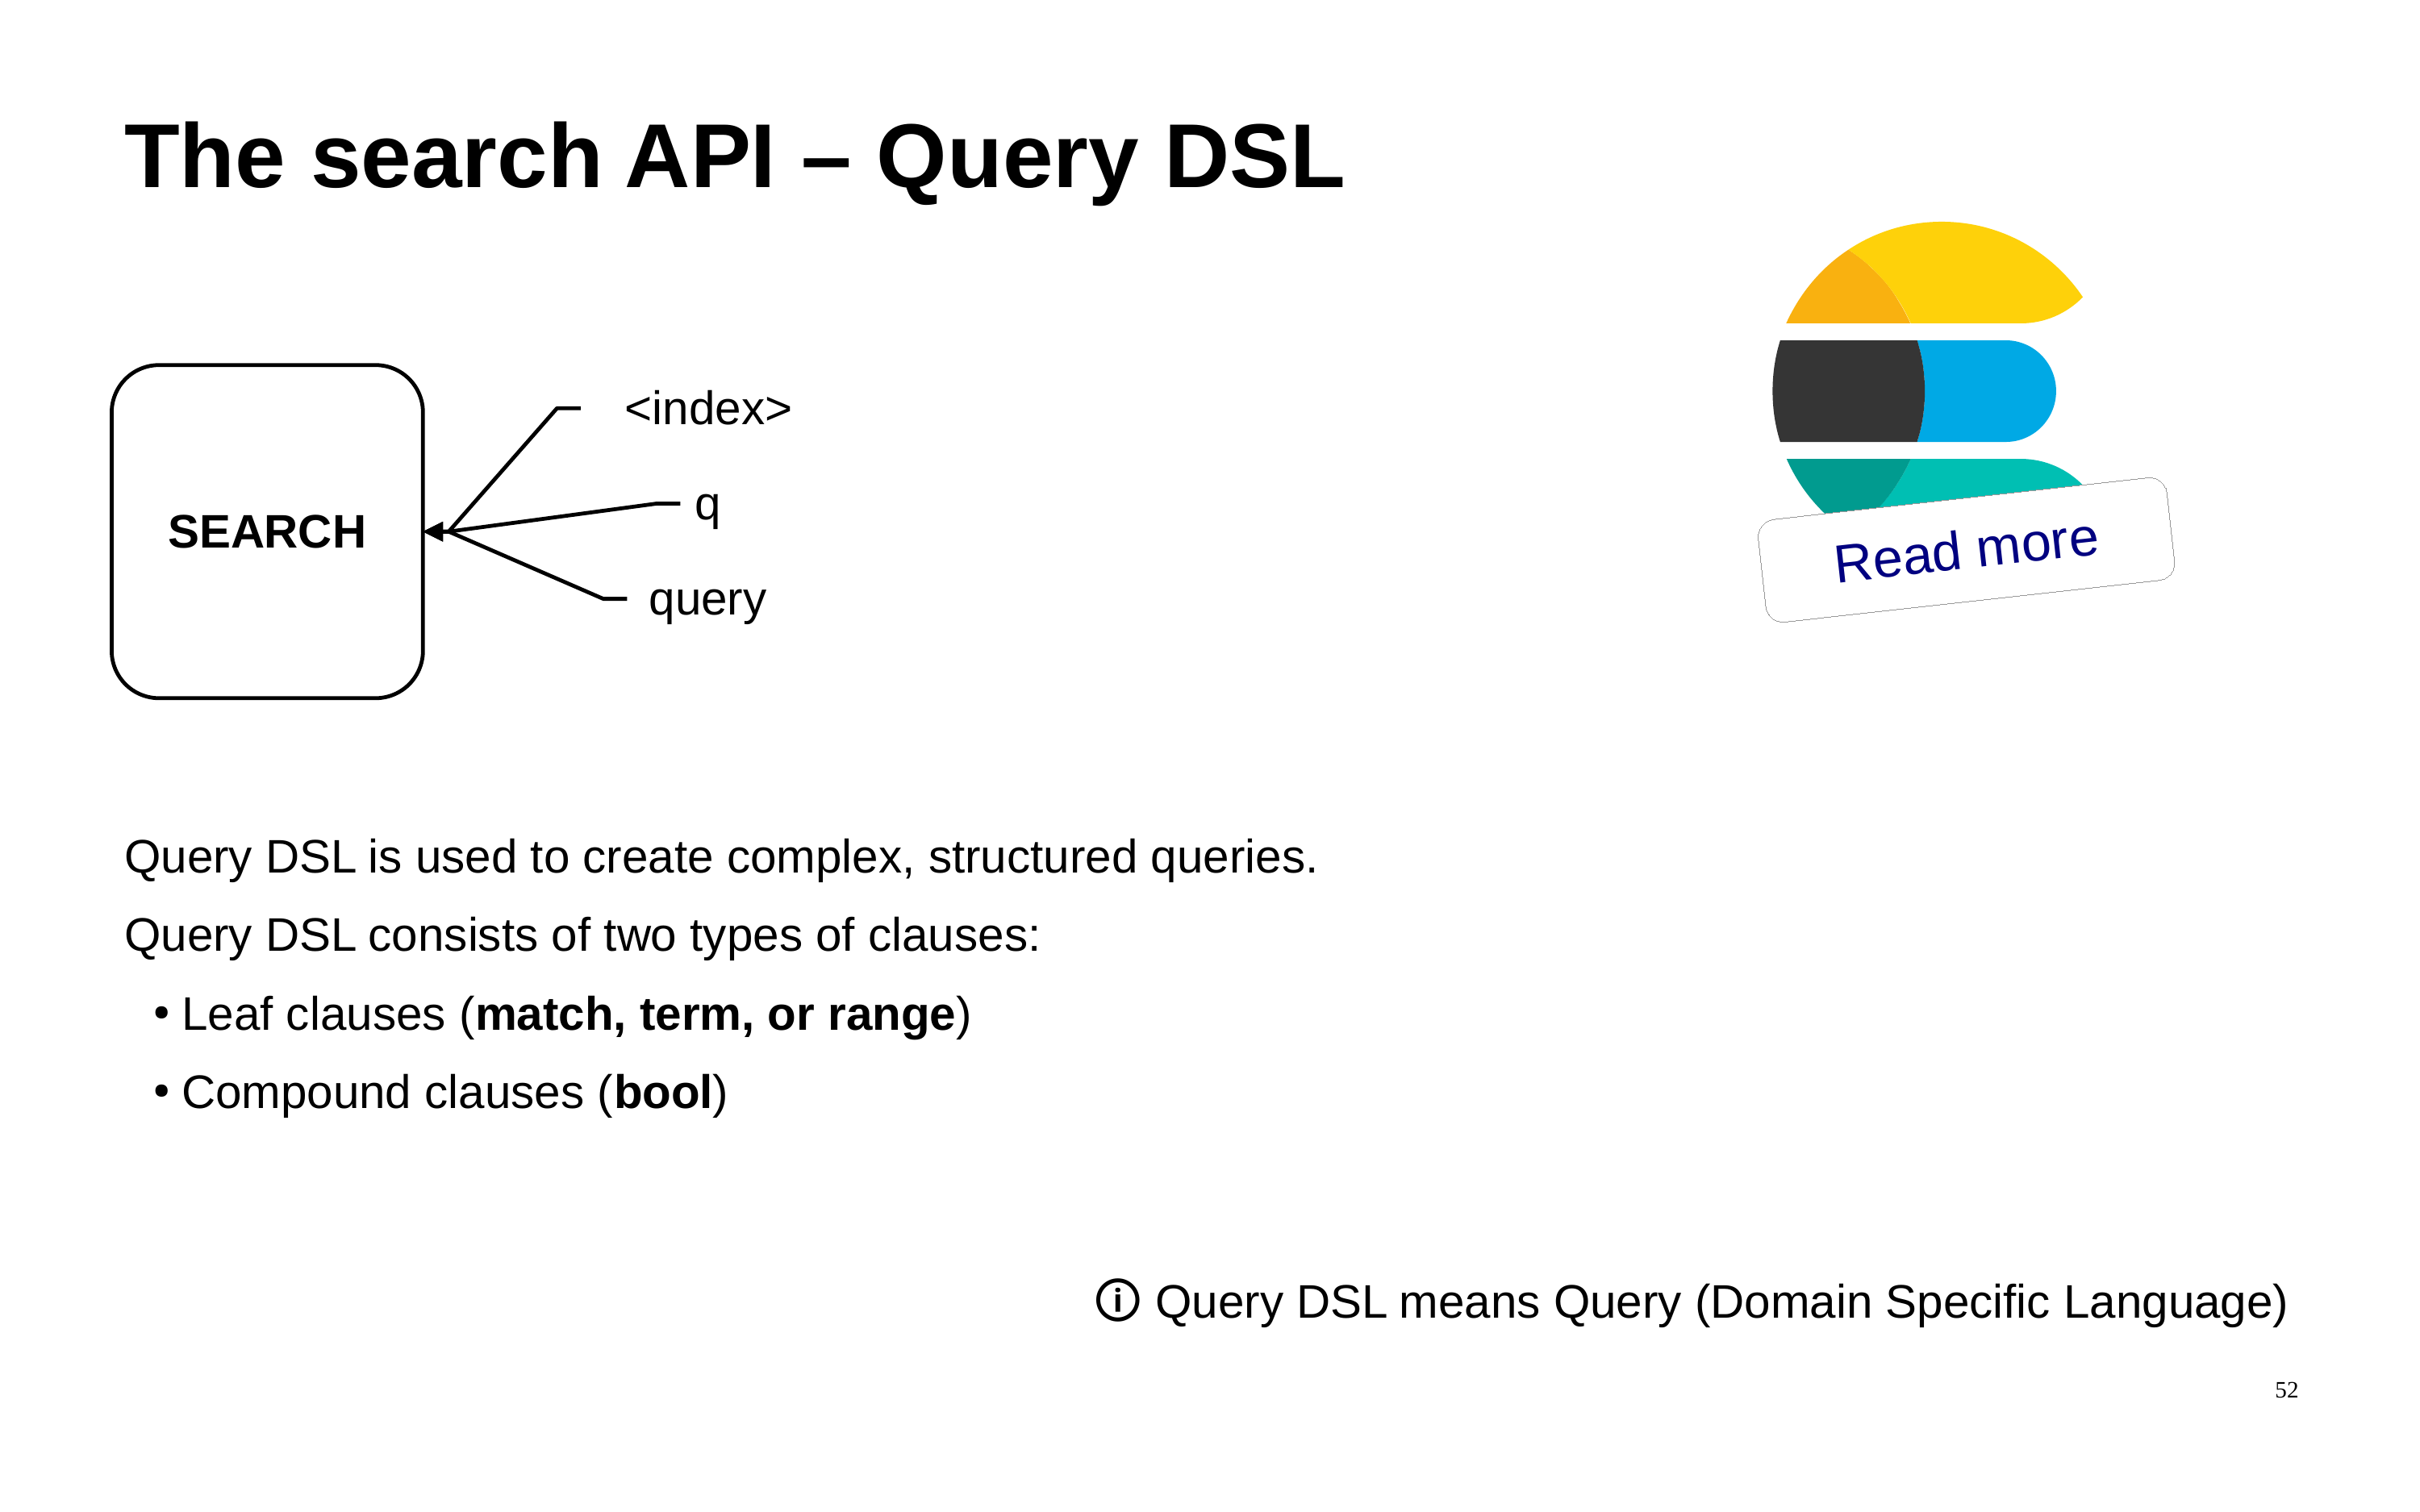

The search API – Query DSL
SEARCH
<index>
q
Read more
query
Query DSL is used to create complex, structured queries.
Query DSL consists of two types of clauses:
Leaf clauses (match, term, or range)
Compound clauses (bool)
🛈 Query DSL means Query (Domain Specific Language)
52